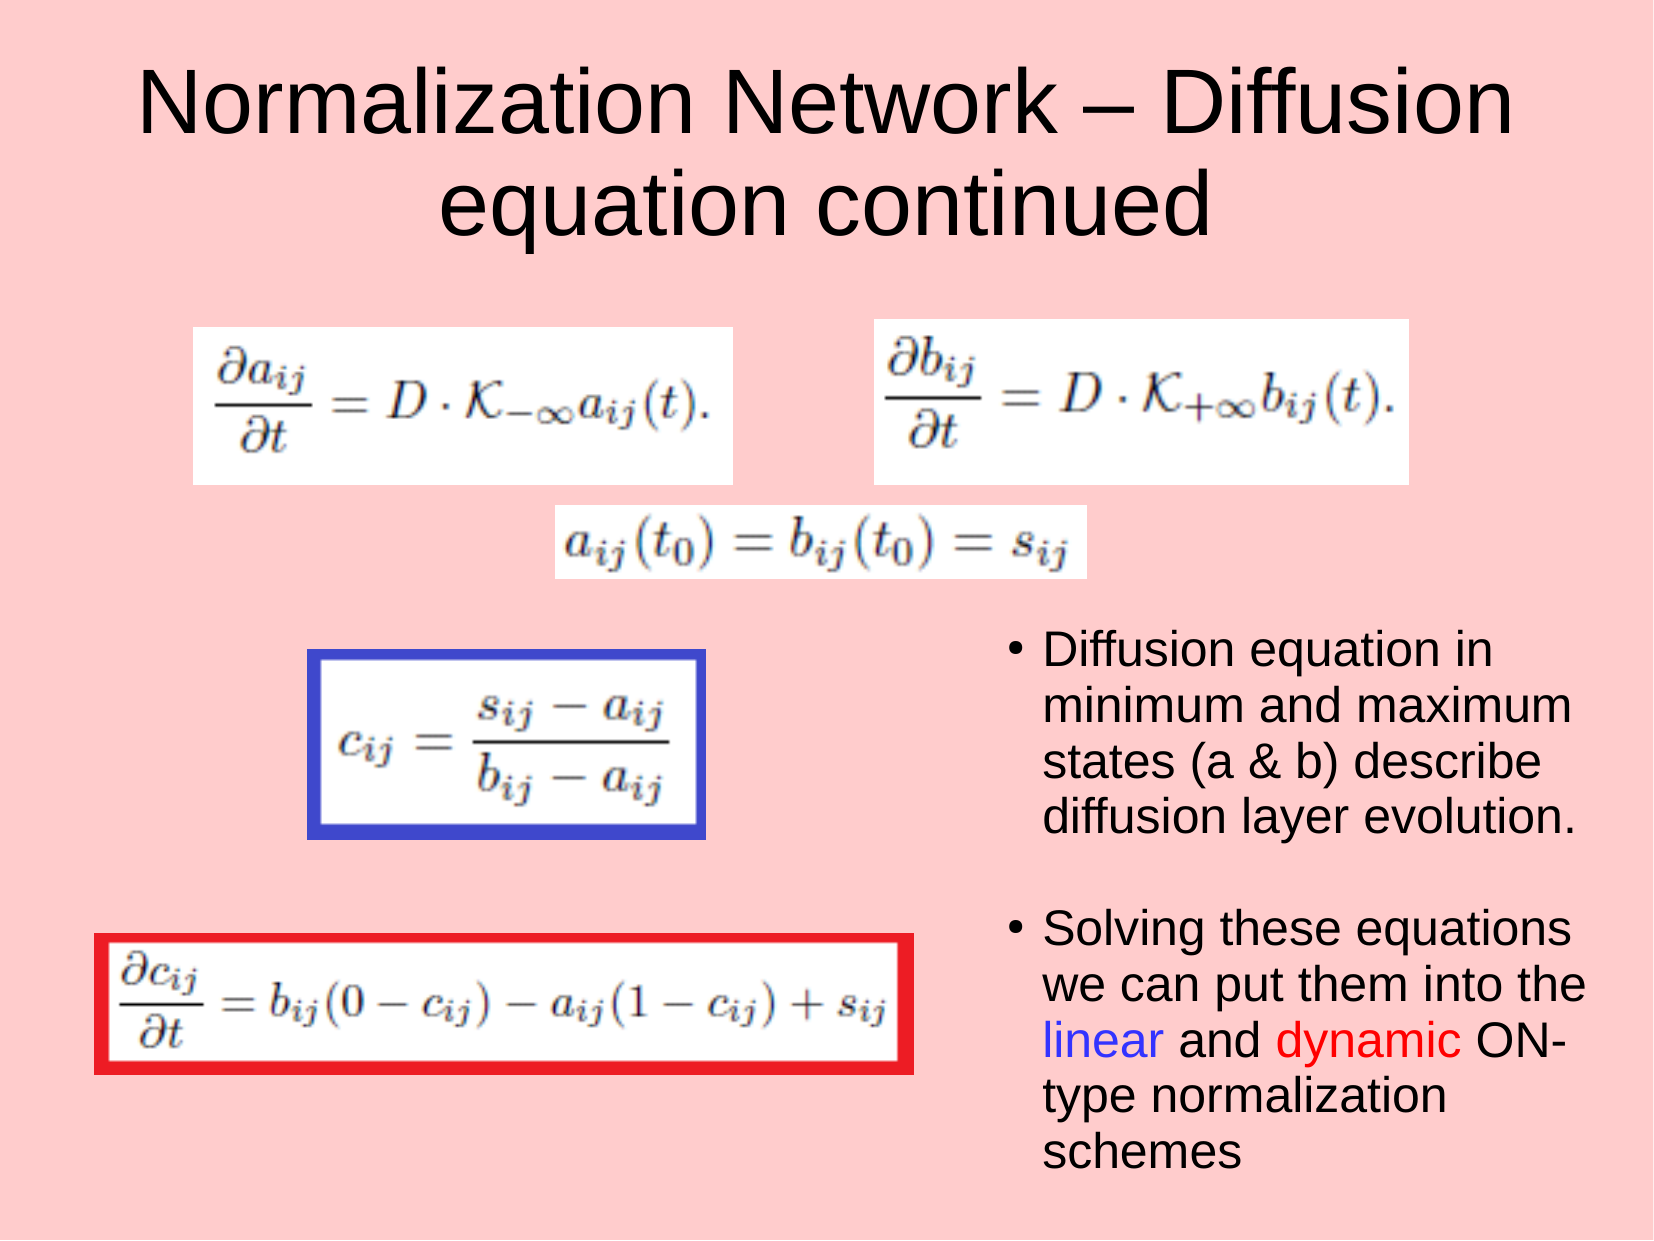

# Normalization Network – Diffusion equation continued
Diffusion equation in minimum and maximum states (a & b) describe diffusion layer evolution.
Solving these equations we can put them into the linear and dynamic ON-type normalization schemes